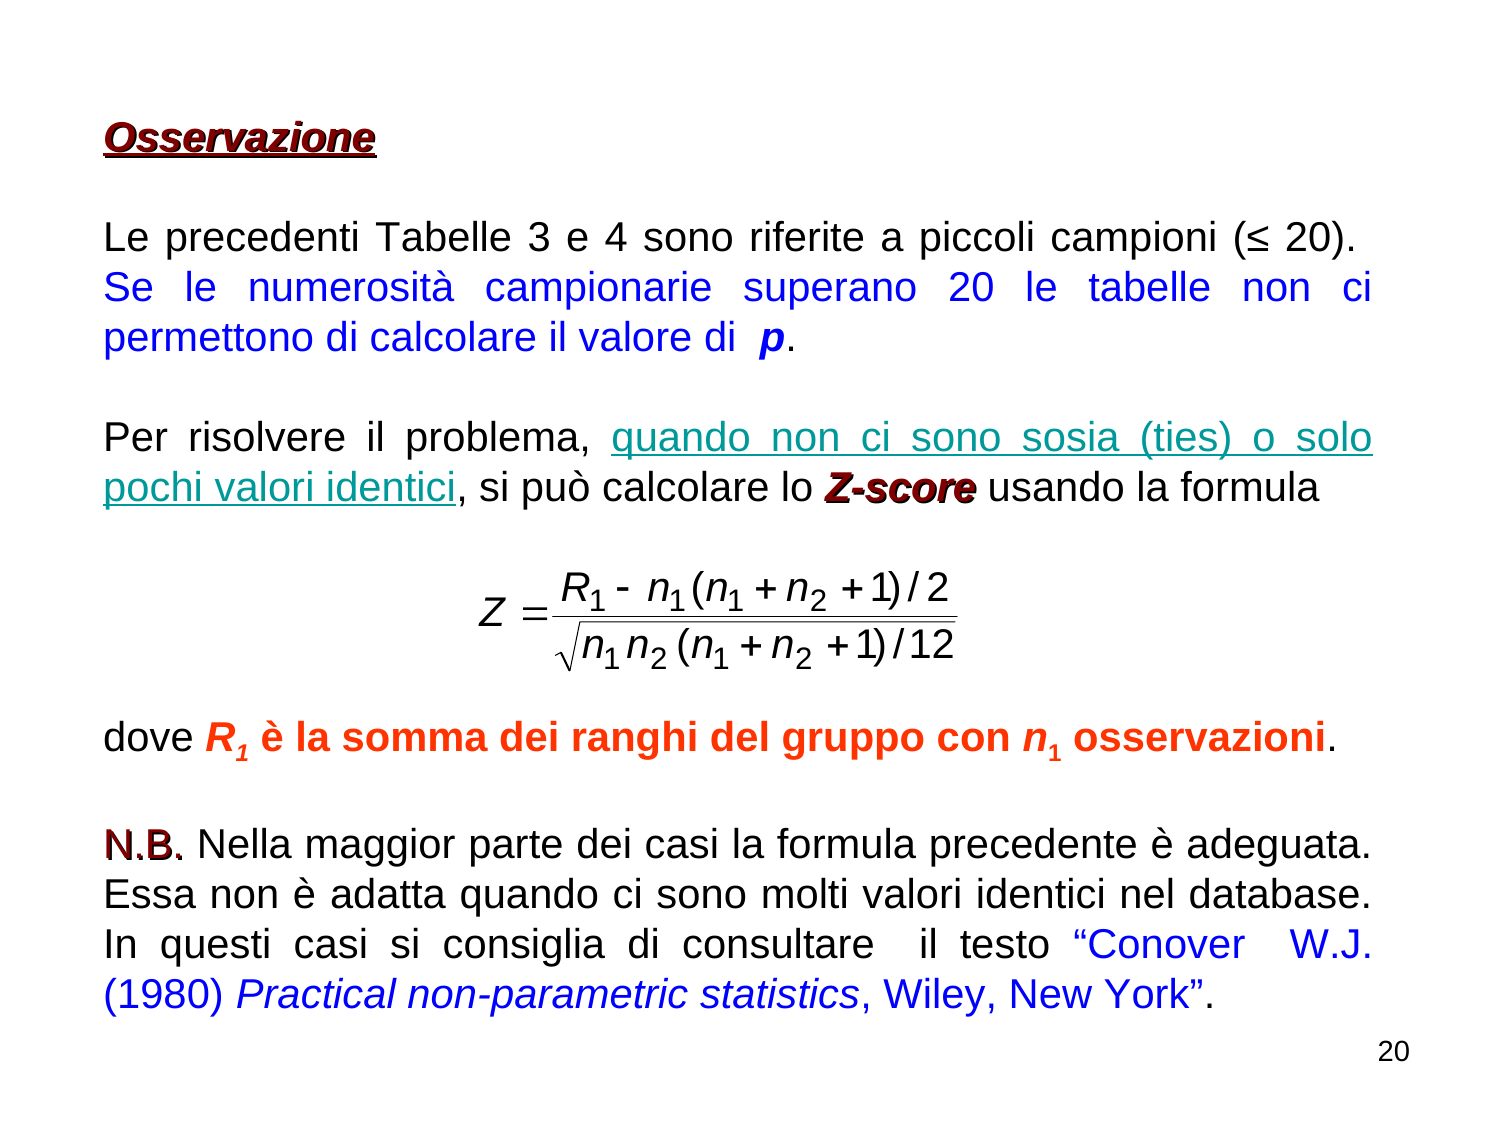

Osservazione
Le precedenti Tabelle 3 e 4 sono riferite a piccoli campioni (≤ 20). Se le numerosità campionarie superano 20 le tabelle non ci permettono di calcolare il valore di p.
Per risolvere il problema, quando non ci sono sosia (ties) o solo pochi valori identici, si può calcolare lo Z-score usando la formula
dove R1 è la somma dei ranghi del gruppo con n1 osservazioni.
N.B. Nella maggior parte dei casi la formula precedente è adeguata. Essa non è adatta quando ci sono molti valori identici nel database. In questi casi si consiglia di consultare il testo “Conover W.J. (1980) Practical non-parametric statistics, Wiley, New York”.